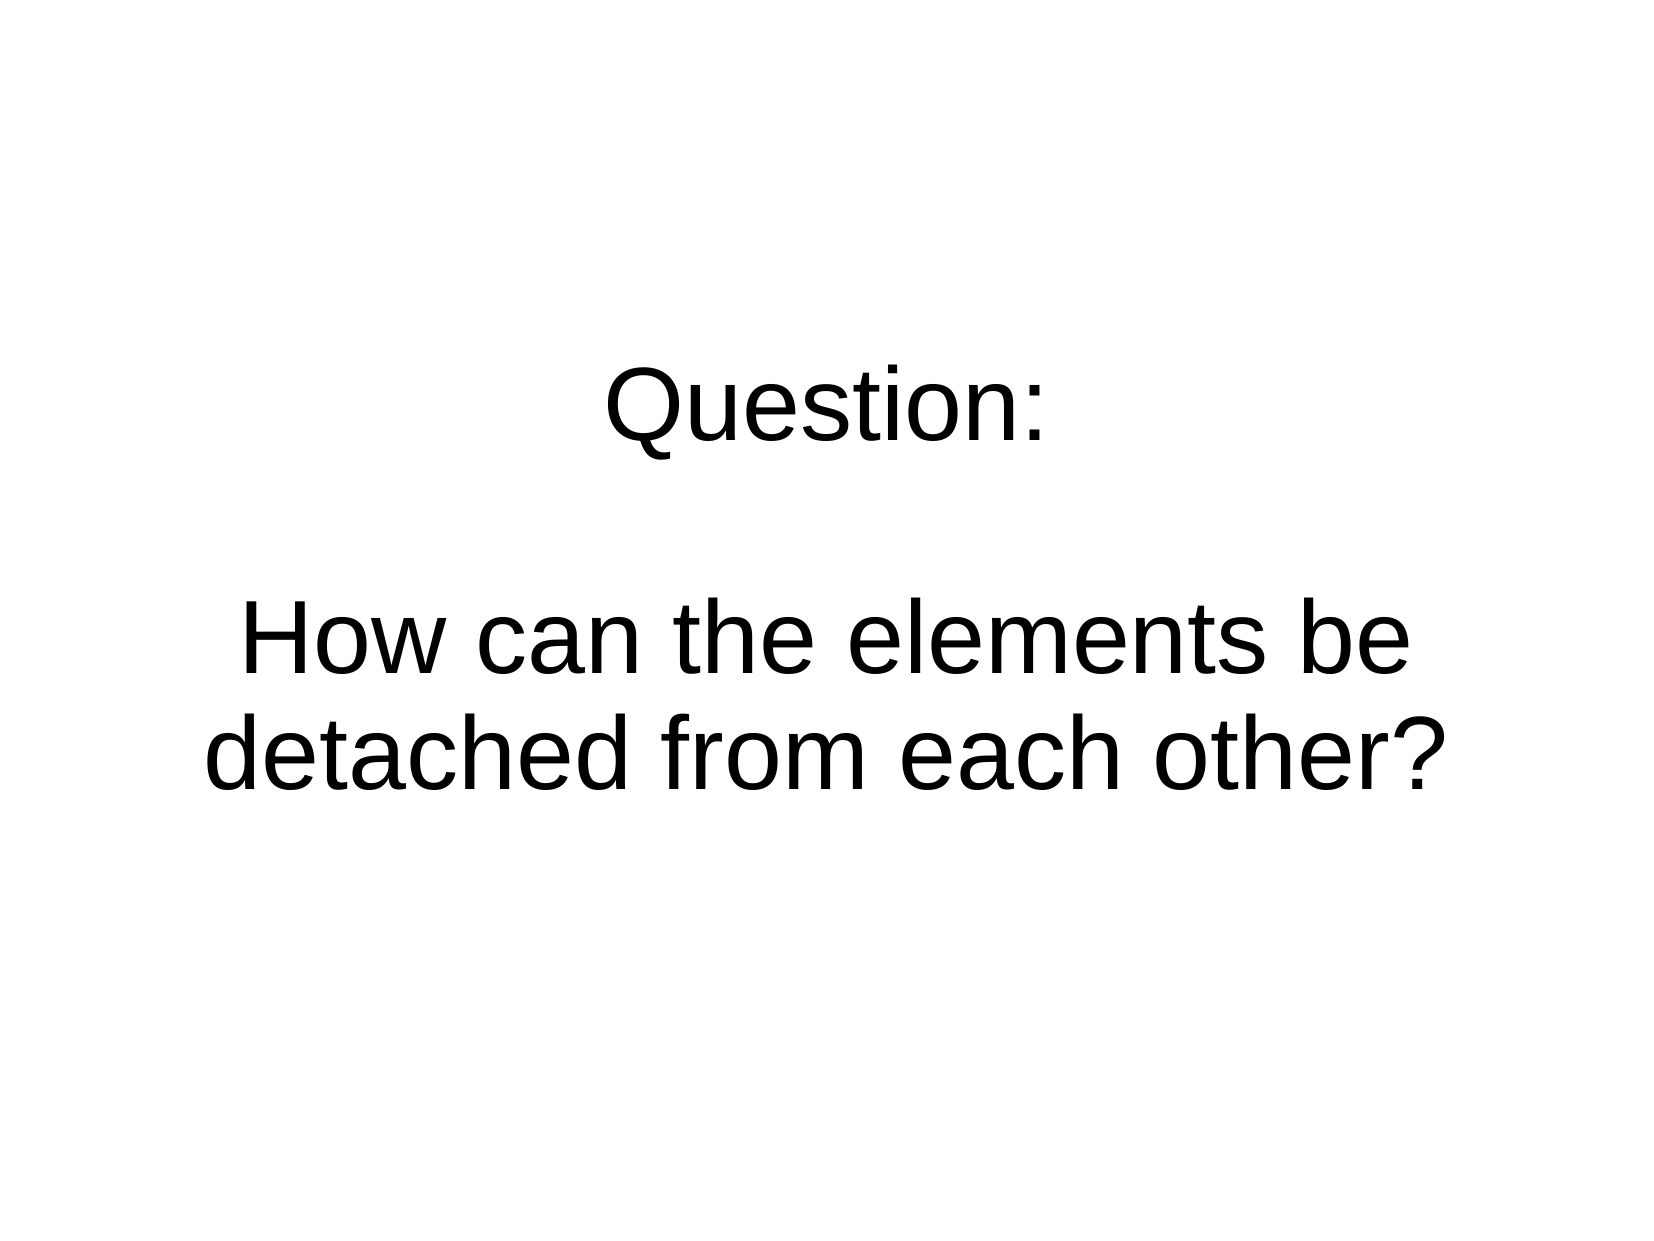

# Question:
How can the elements be detached from each other?